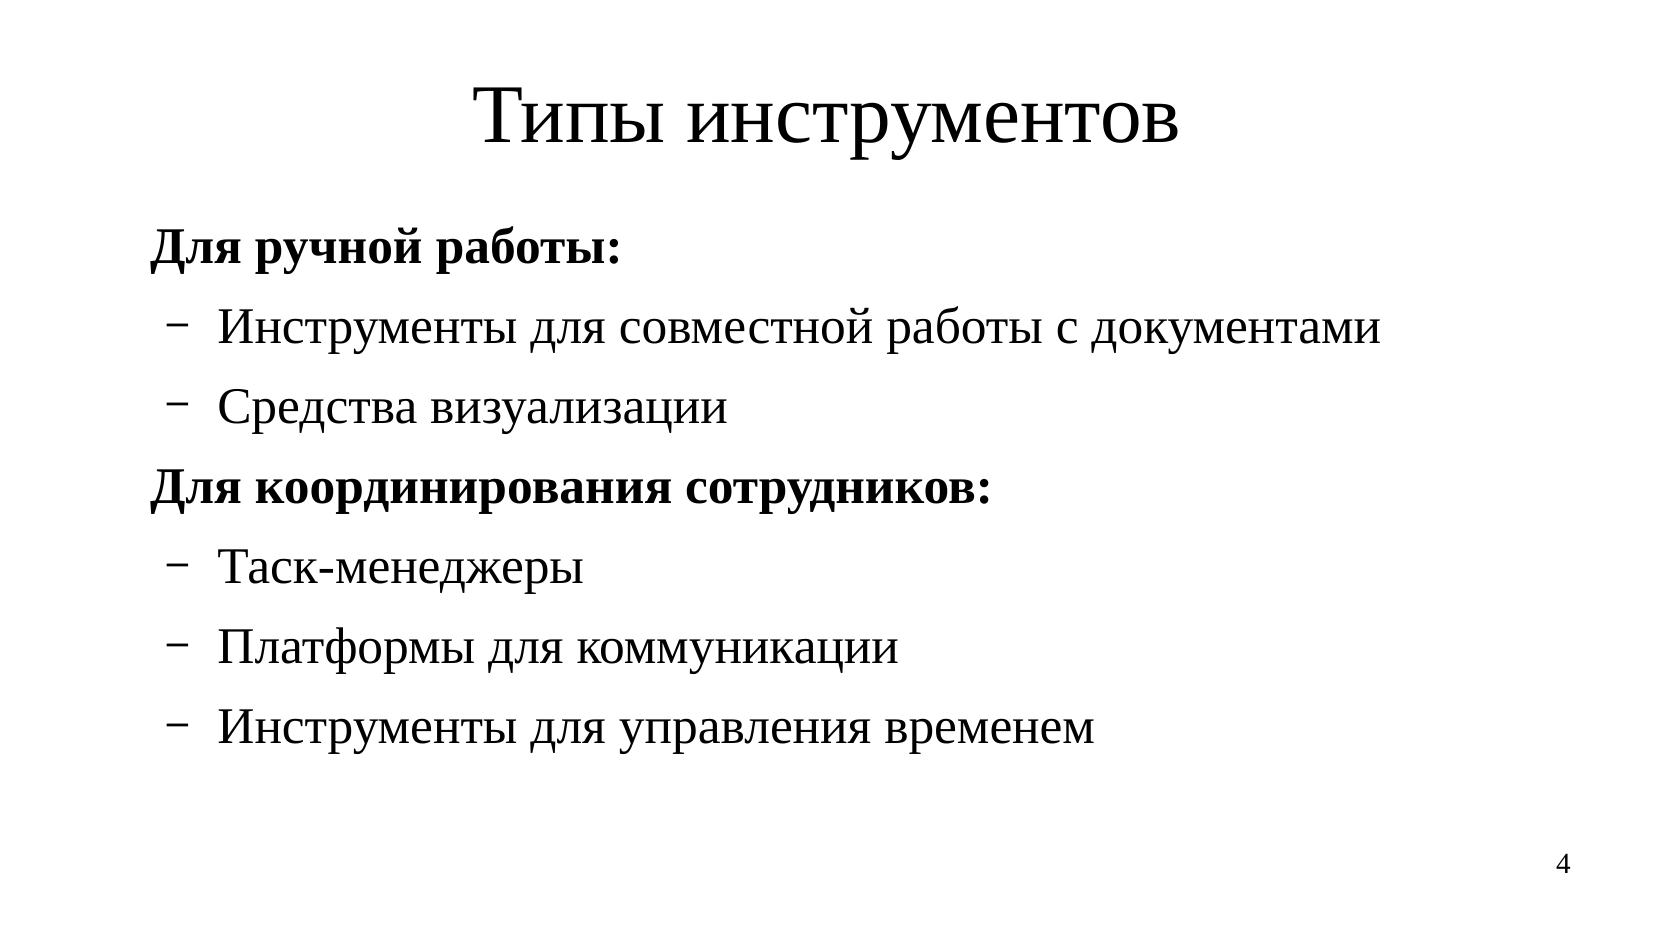

# Типы инструментов
Для ручной работы:
Инструменты для совместной работы с документами
Средства визуализации
Для координирования сотрудников:
Таск-менеджеры
Платформы для коммуникации
Инструменты для управления временем
4